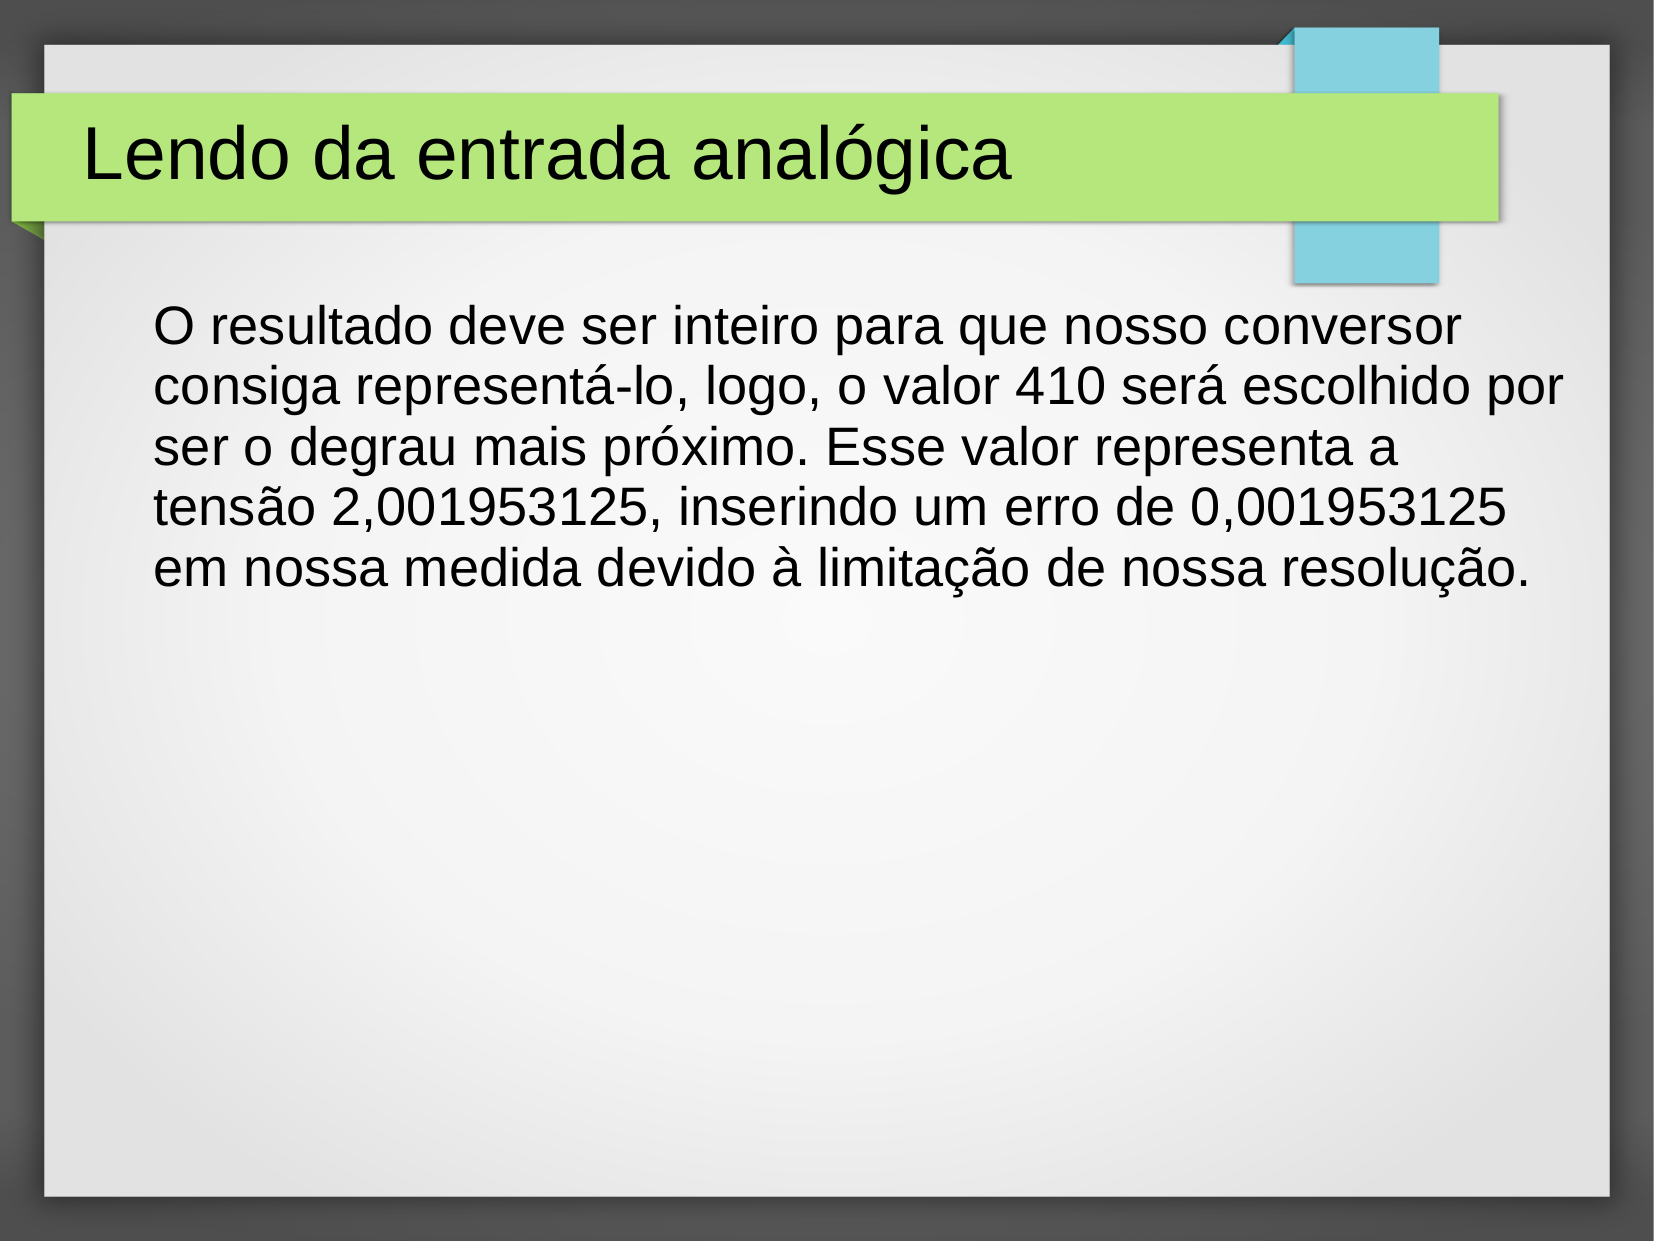

# Lendo da entrada analógica
O resultado deve ser inteiro para que nosso conversor consiga representá-lo, logo, o valor 410 será escolhido por ser o degrau mais próximo. Esse valor representa a tensão 2,001953125, inserindo um erro de 0,001953125 em nossa medida devido à limitação de nossa resolução.